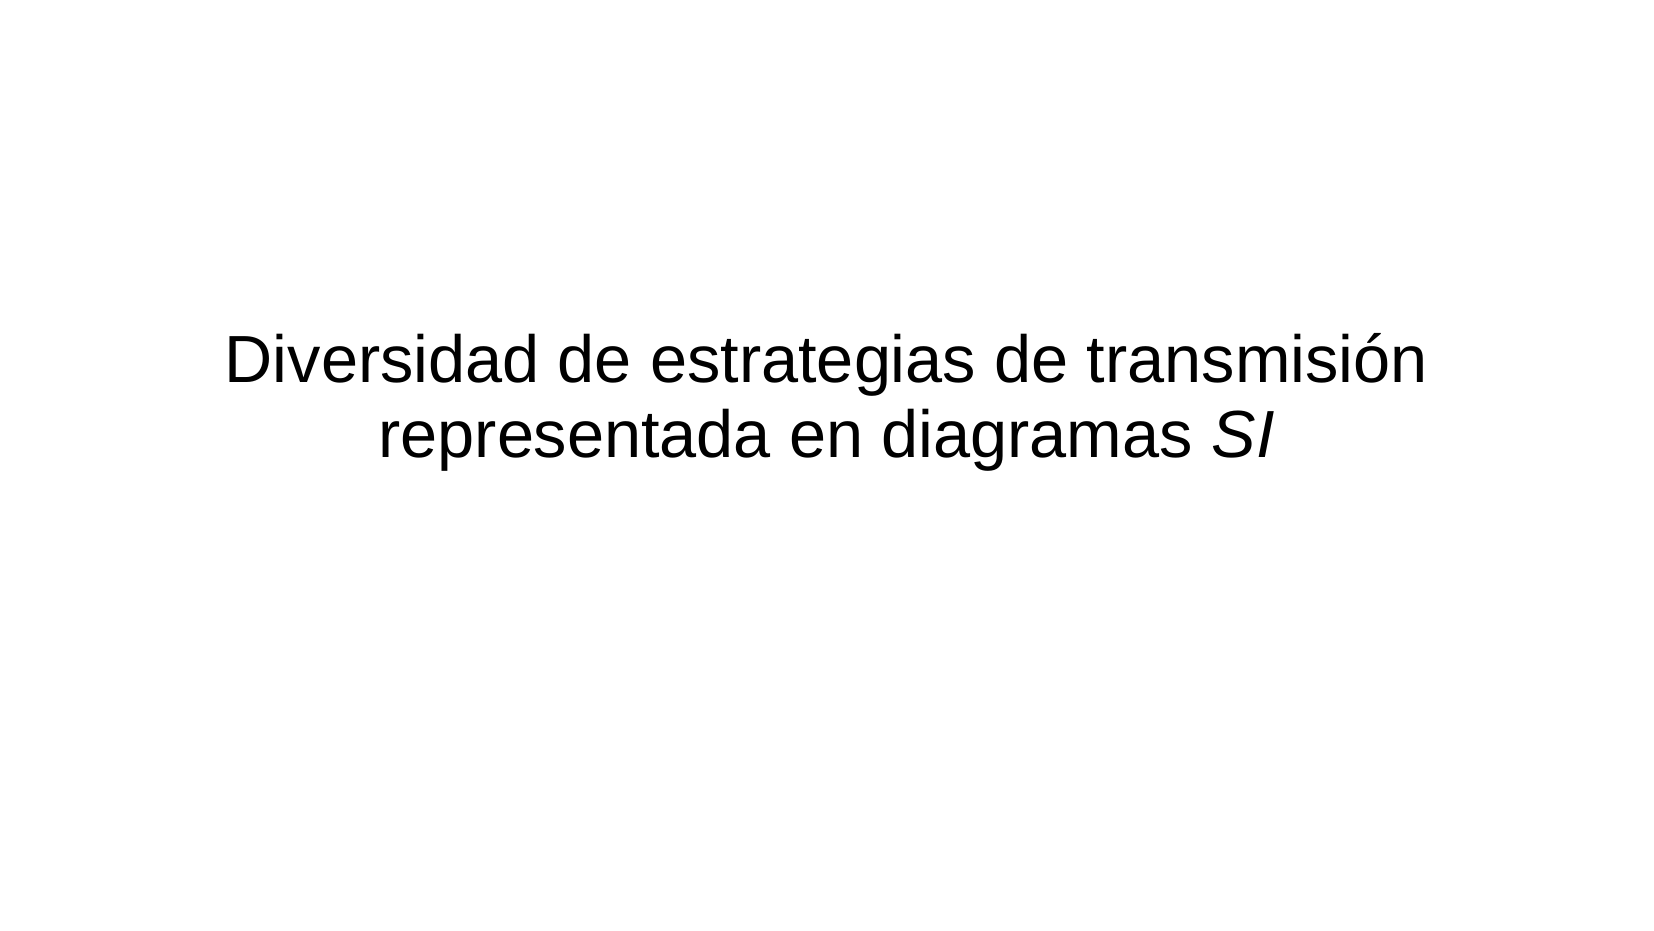

# Diversidad de estrategias de transmisión representada en diagramas SI